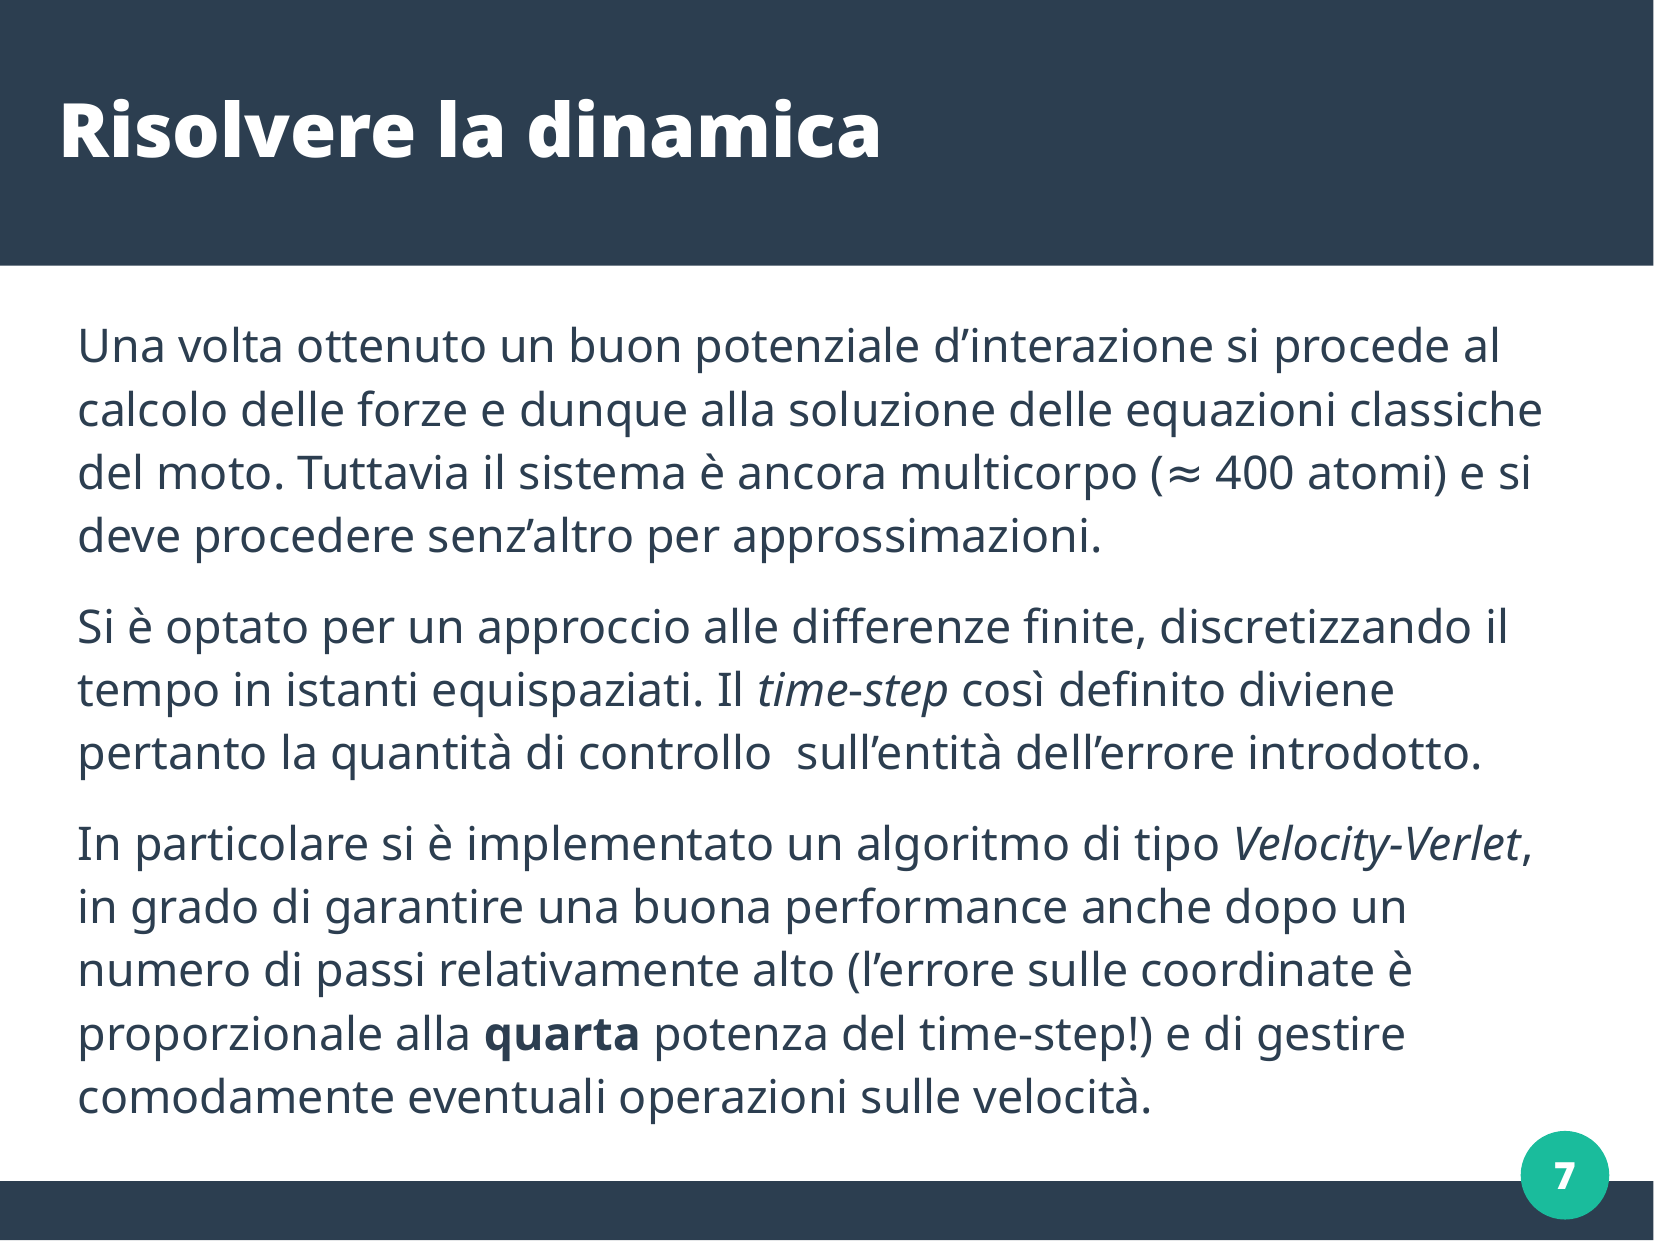

Risolvere la dinamica
# Una volta ottenuto un buon potenziale d’interazione si procede al calcolo delle forze e dunque alla soluzione delle equazioni classiche del moto. Tuttavia il sistema è ancora multicorpo (≈ 400 atomi) e si deve procedere senz’altro per approssimazioni.
Si è optato per un approccio alle differenze finite, discretizzando il tempo in istanti equispaziati. Il time-step così definito diviene pertanto la quantità di controllo sull’entità dell’errore introdotto.
In particolare si è implementato un algoritmo di tipo Velocity-Verlet, in grado di garantire una buona performance anche dopo un numero di passi relativamente alto (l’errore sulle coordinate è proporzionale alla quarta potenza del time-step!) e di gestire comodamente eventuali operazioni sulle velocità.
7